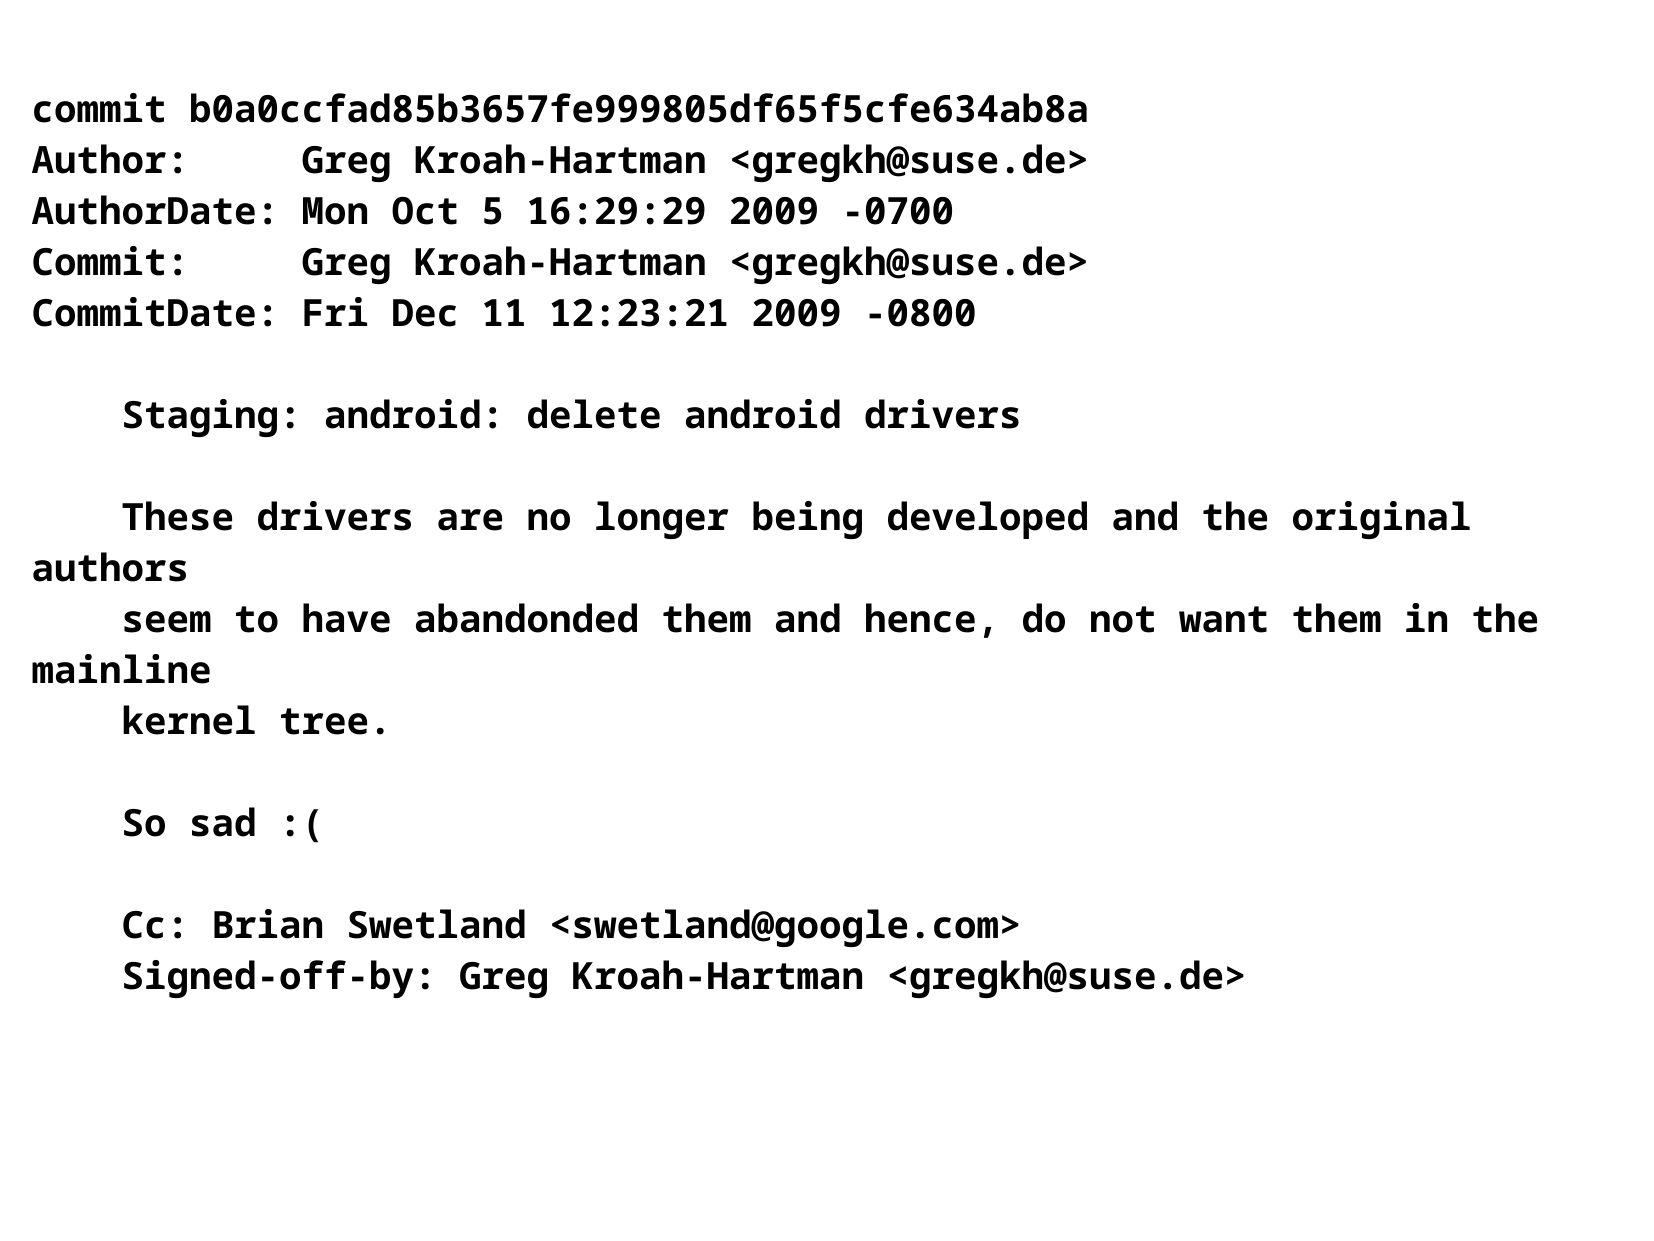

commit b0a0ccfad85b3657fe999805df65f5cfe634ab8a
Author: Greg Kroah-Hartman <gregkh@suse.de>
AuthorDate: Mon Oct 5 16:29:29 2009 -0700
Commit: Greg Kroah-Hartman <gregkh@suse.de>
CommitDate: Fri Dec 11 12:23:21 2009 -0800
 Staging: android: delete android drivers
 These drivers are no longer being developed and the original authors
 seem to have abandonded them and hence, do not want them in the mainline
 kernel tree.
 So sad :(
 Cc: Brian Swetland <swetland@google.com>
 Signed-off-by: Greg Kroah-Hartman <gregkh@suse.de>